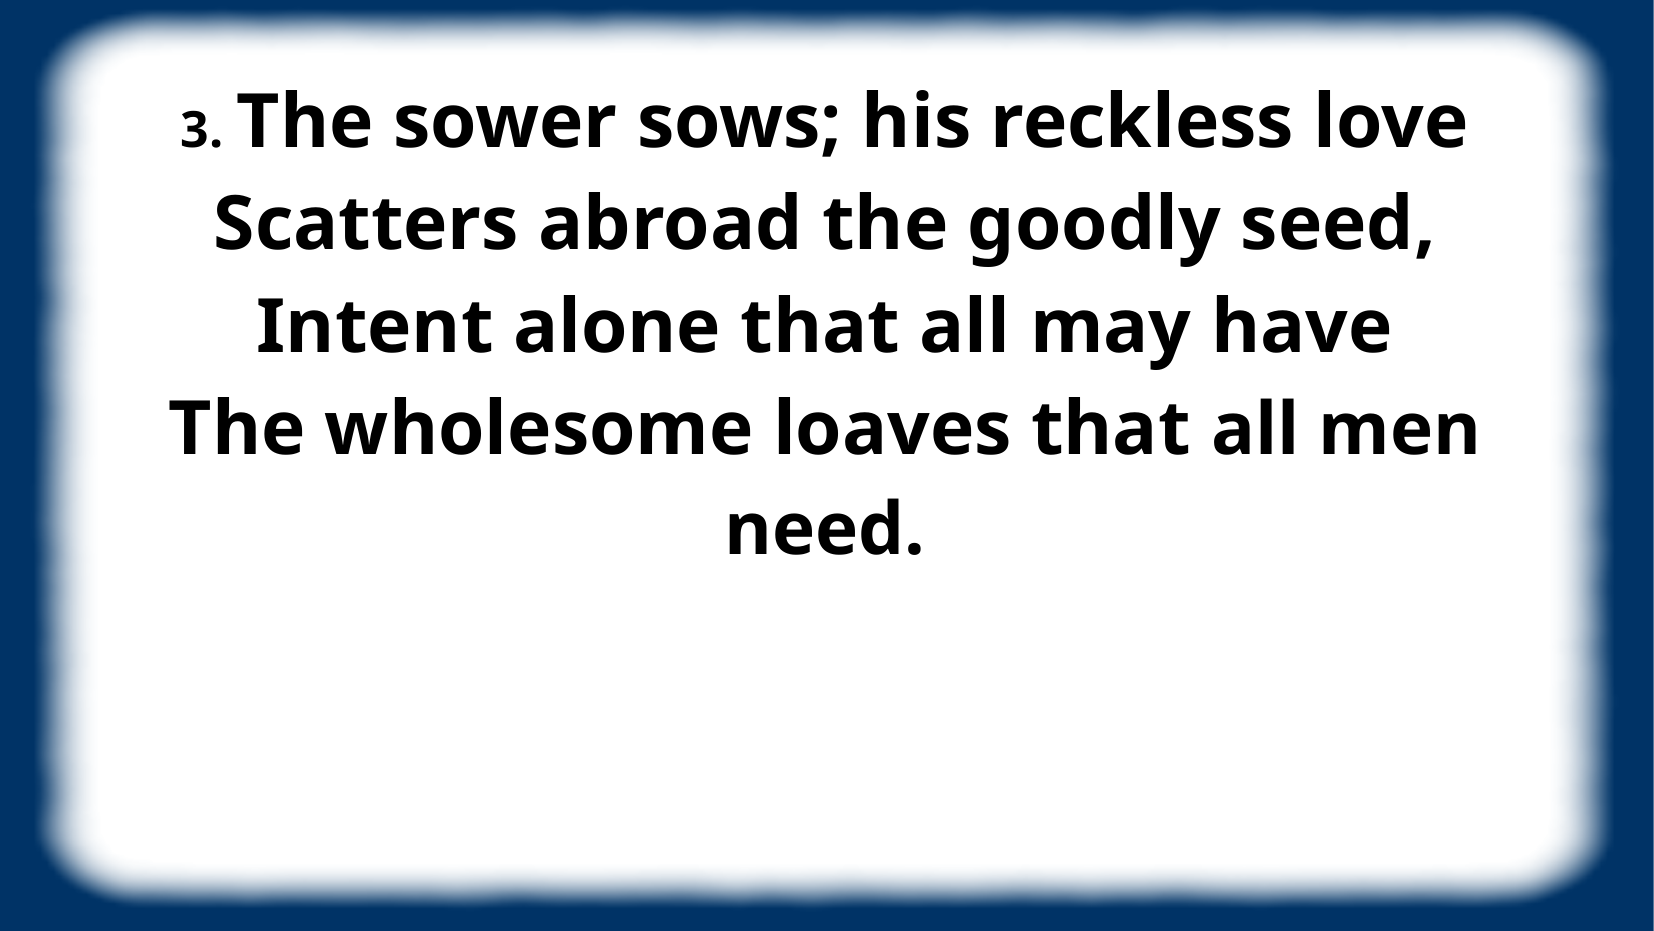

3. The sower sows; his reckless love
Scatters abroad the goodly seed,
Intent alone that all may have
The wholesome loaves that all men need.